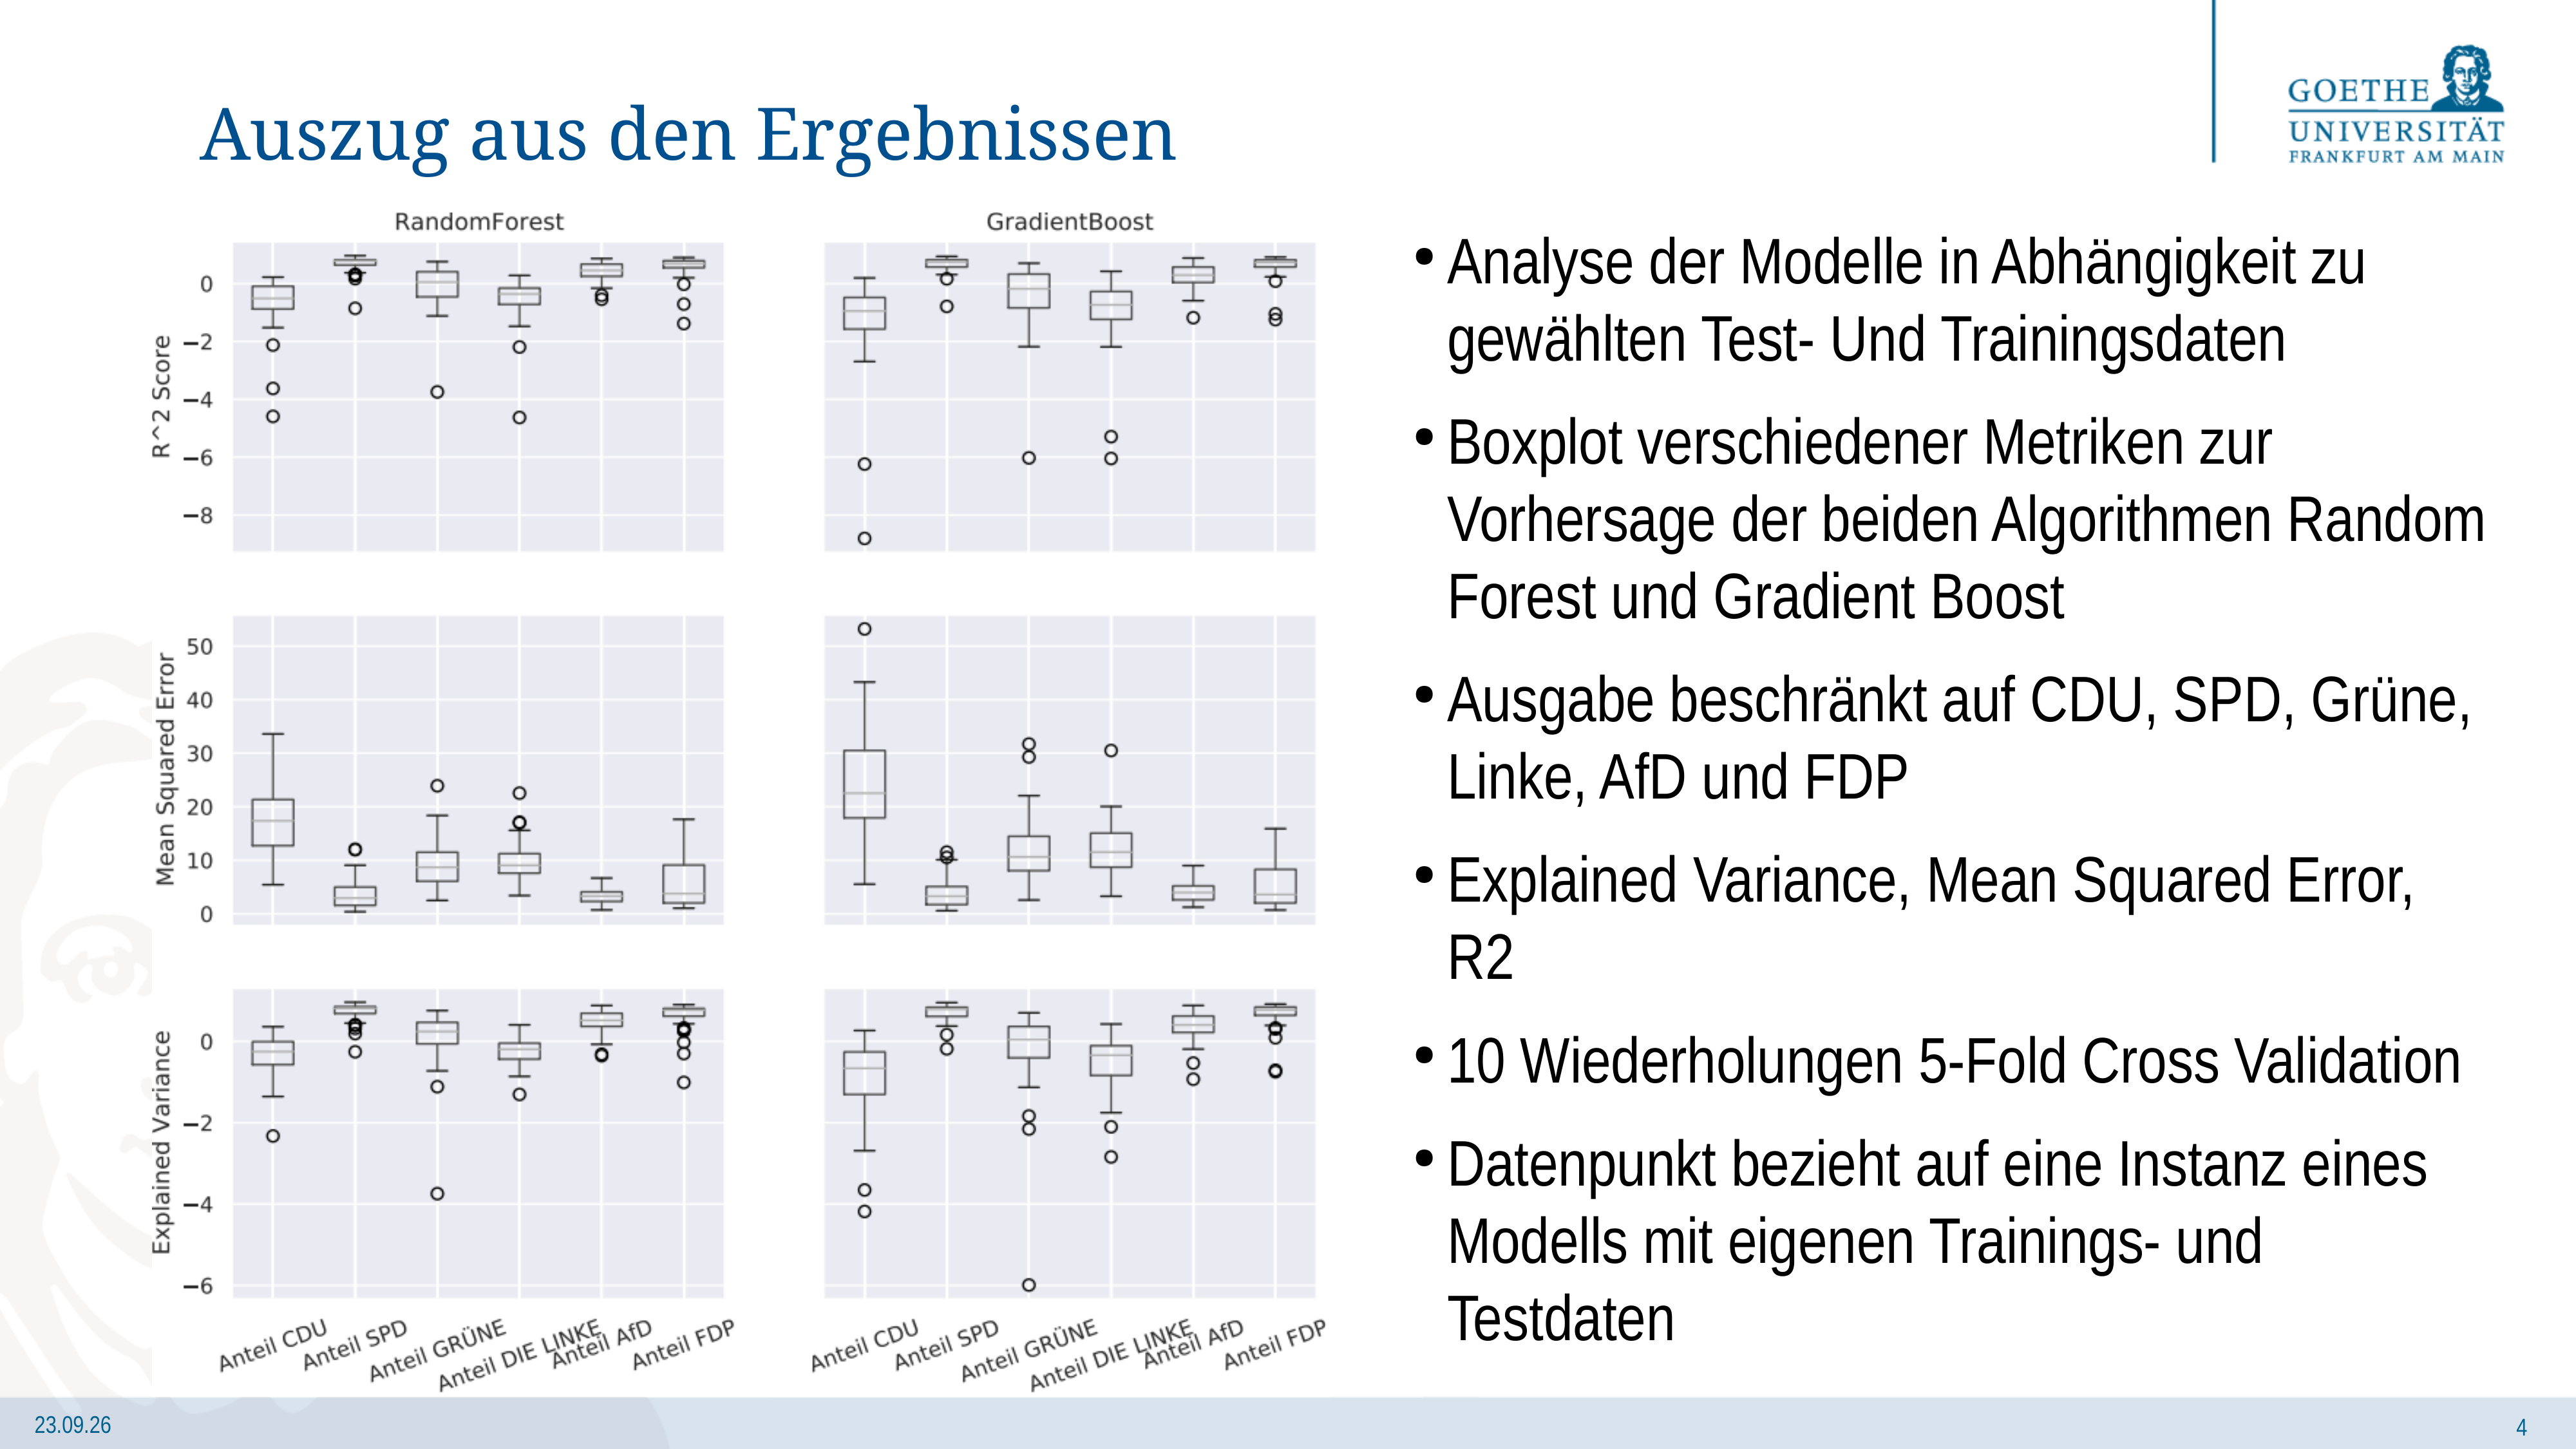

Auszug aus den Ergebnissen
# Analyse der Modelle in Abhängigkeit zu gewählten Test- Und Trainingsdaten
Boxplot verschiedener Metriken zur Vorhersage der beiden Algorithmen Random Forest und Gradient Boost
Ausgabe beschränkt auf CDU, SPD, Grüne, Linke, AfD und FDP
Explained Variance, Mean Squared Error, R2
10 Wiederholungen 5-Fold Cross Validation
Datenpunkt bezieht auf eine Instanz eines Modells mit eigenen Trainings- und Testdaten